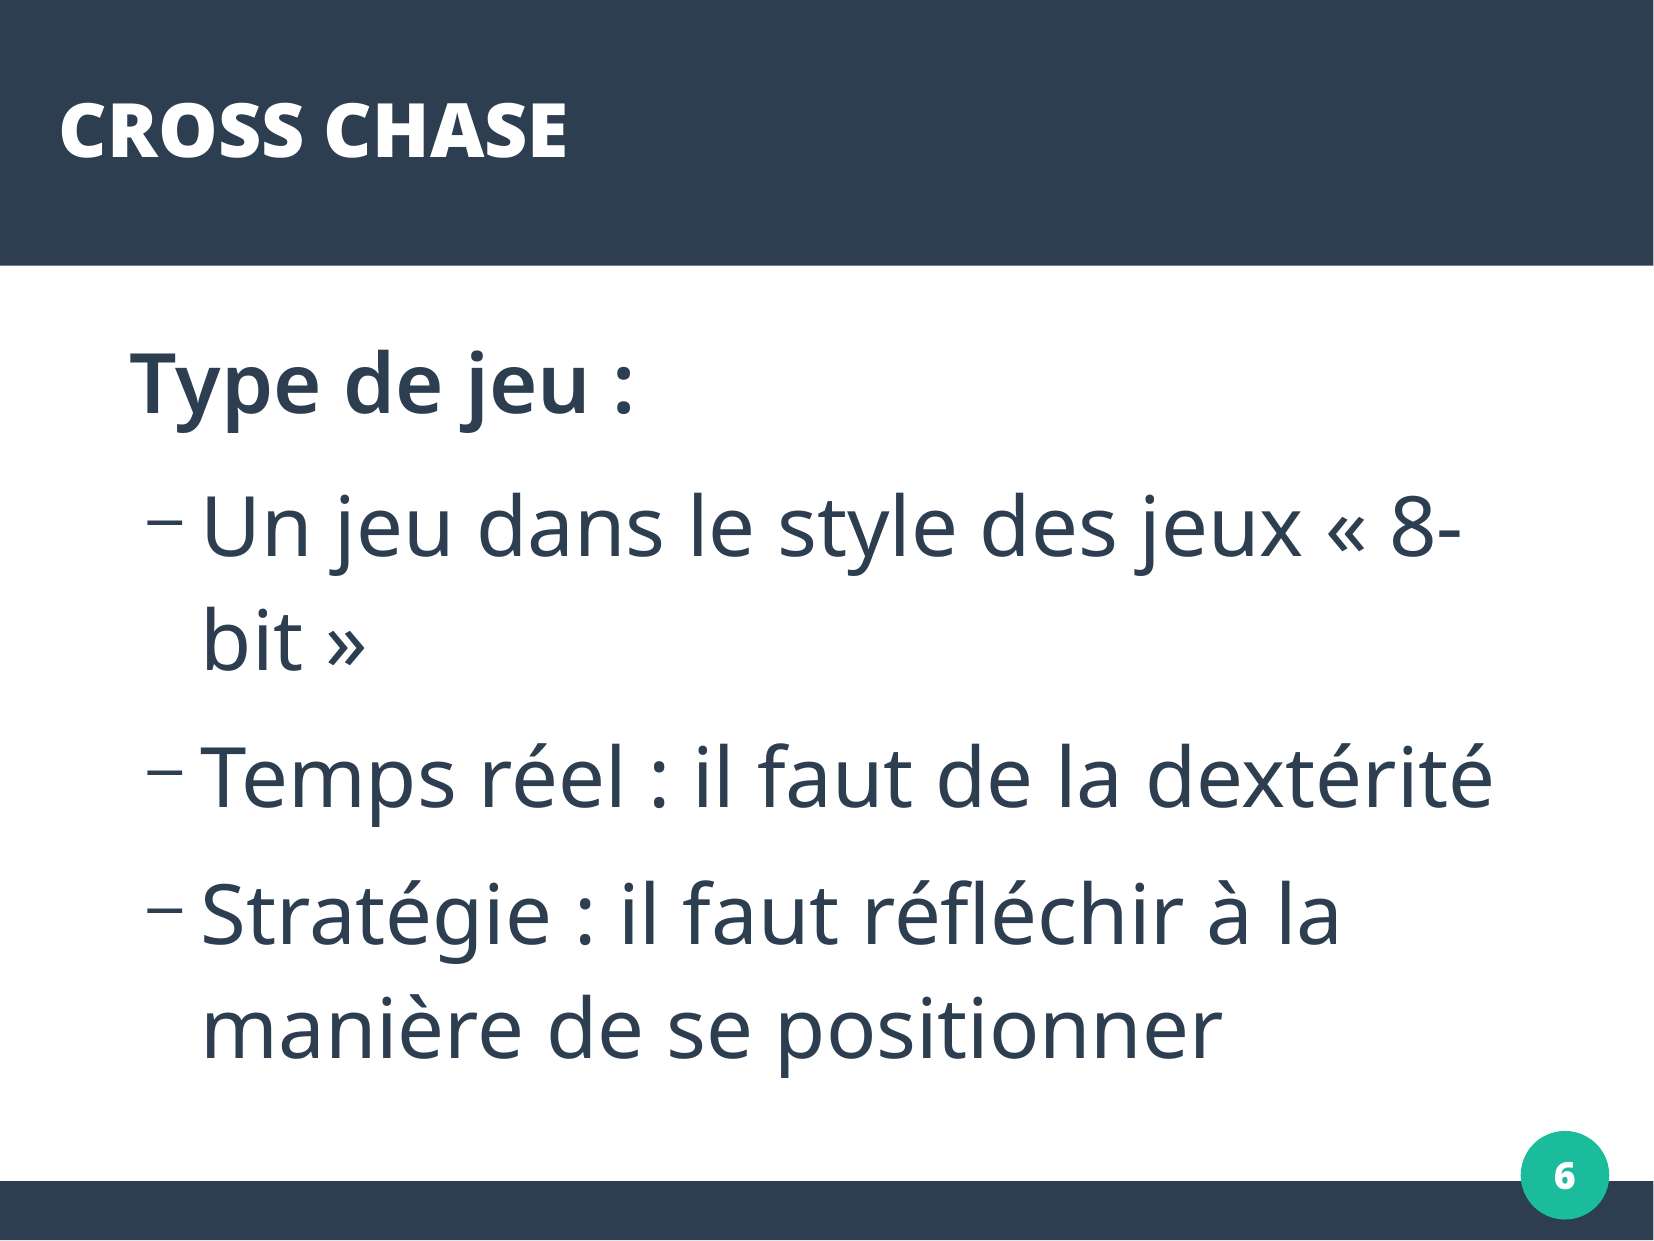

# CROSS CHASE
Type de jeu :
Un jeu dans le style des jeux « 8-bit »
Temps réel : il faut de la dextérité
Stratégie : il faut réfléchir à la manière de se positionner
6